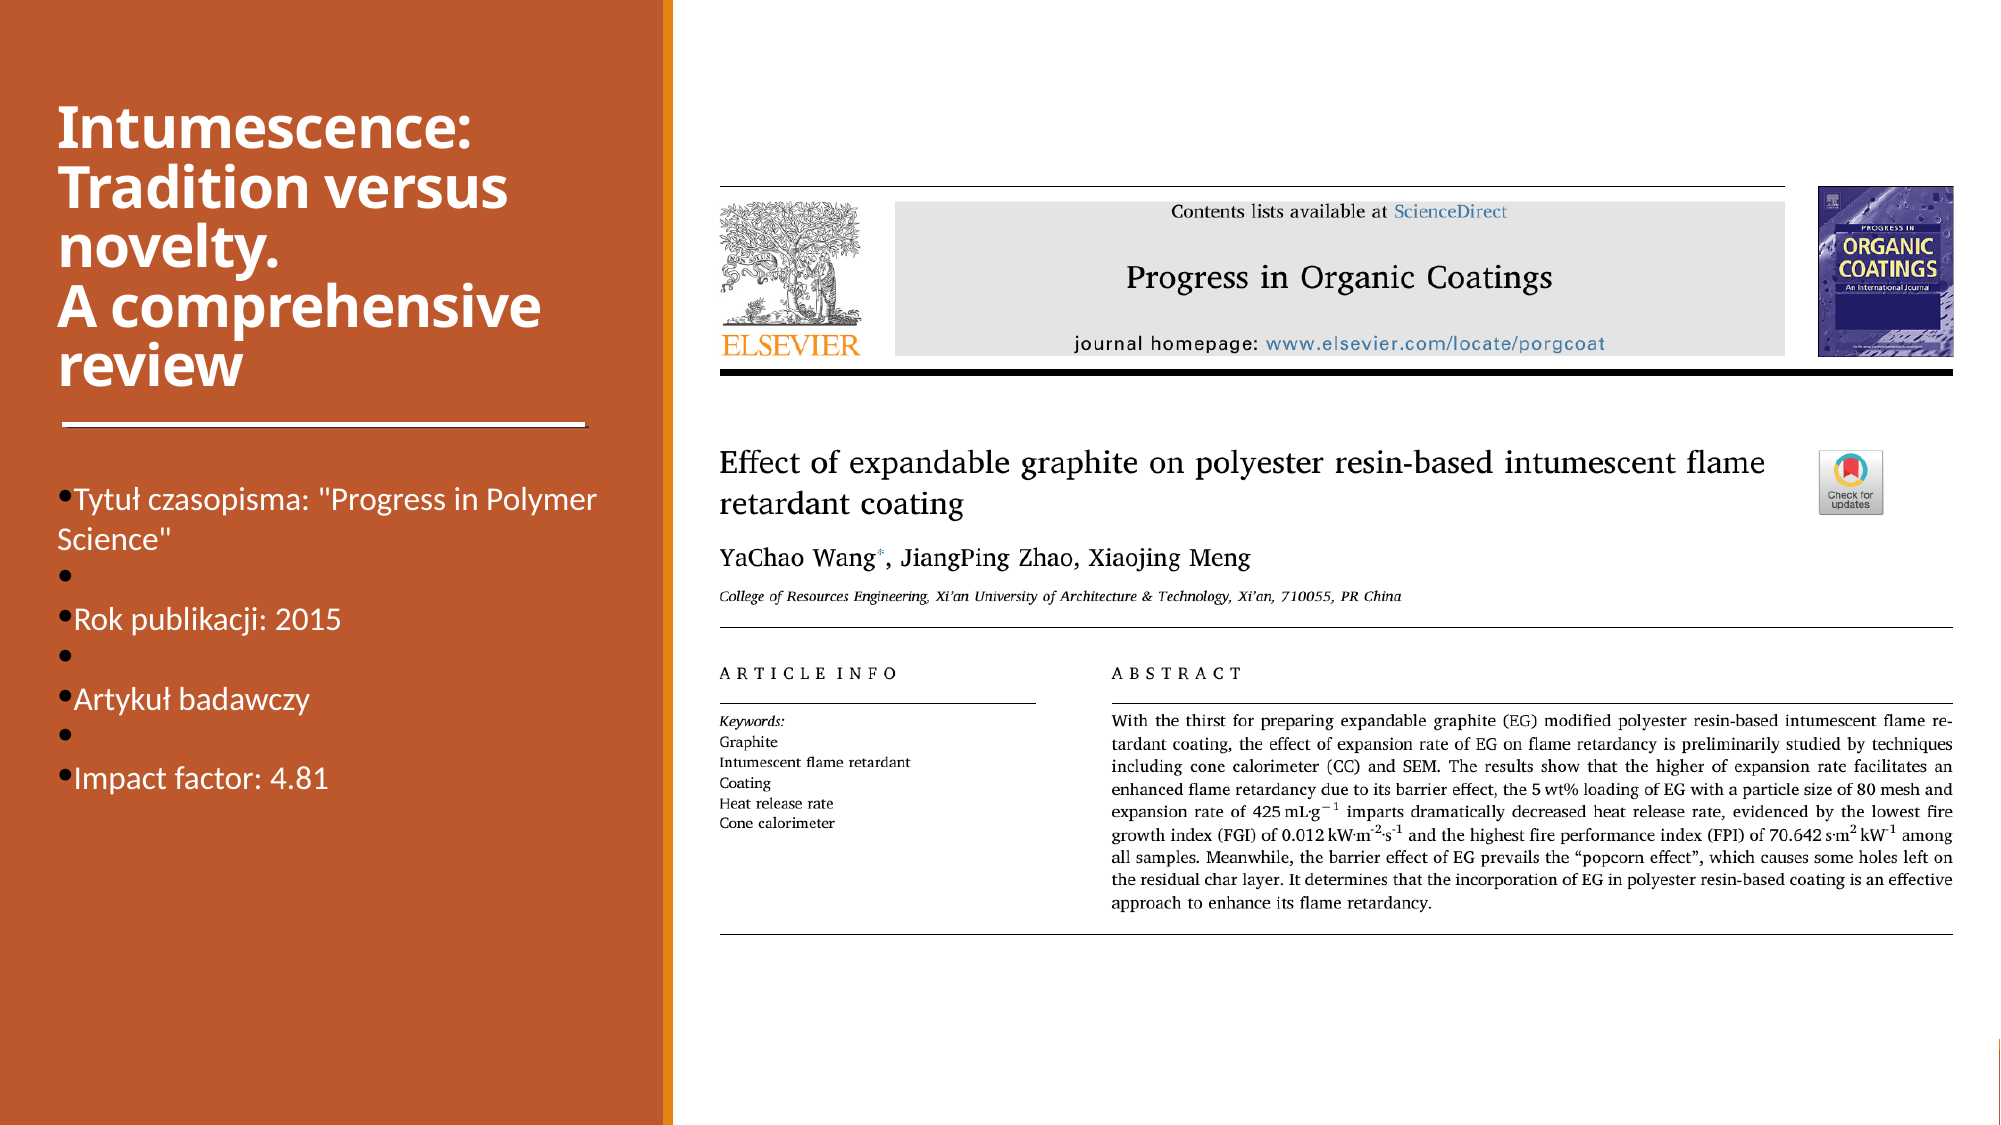

# Intumescence: Tradition versus novelty. A comprehensive review
Tytuł czasopisma: "Progress in Polymer Science"
Rok publikacji: 2015
Artykuł badawczy
Impact factor: 4.81